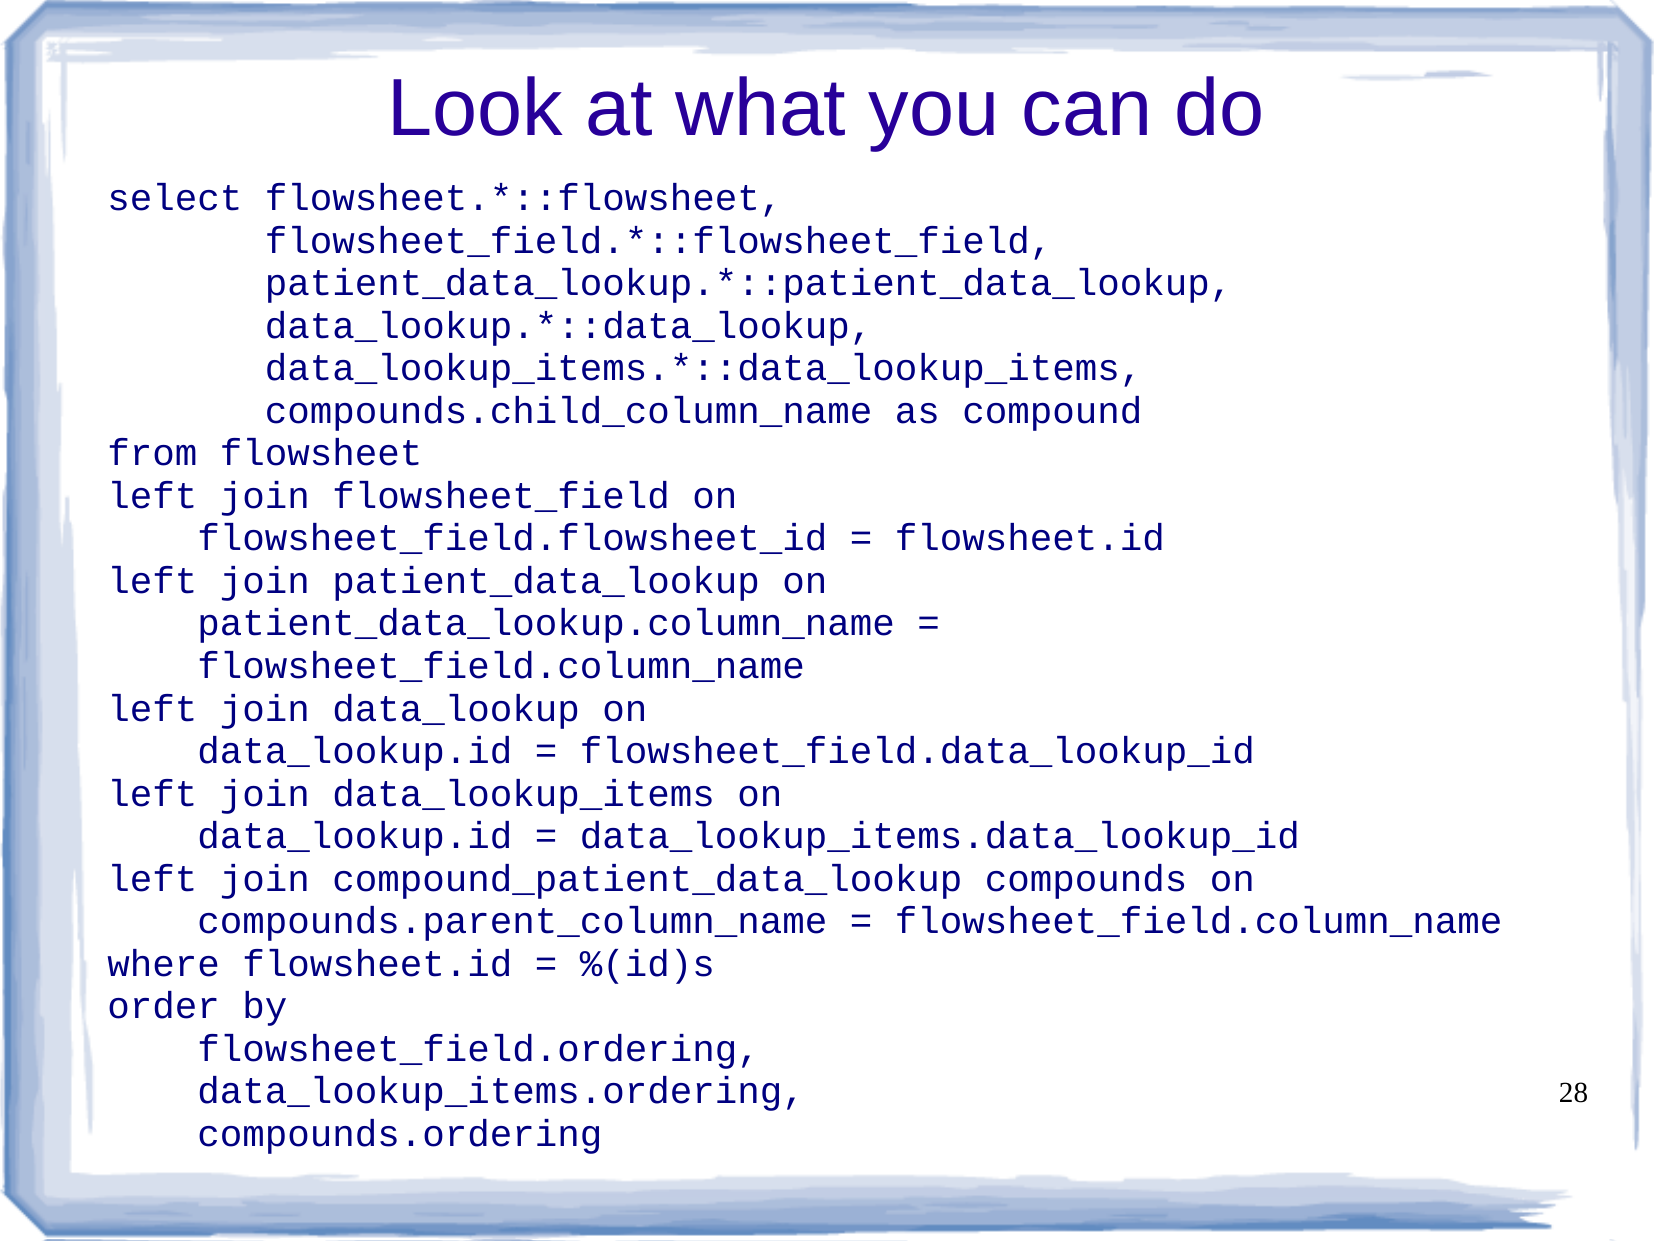

# Look at what you can do
select flowsheet.*::flowsheet,
 flowsheet_field.*::flowsheet_field,
 patient_data_lookup.*::patient_data_lookup,
 data_lookup.*::data_lookup,
 data_lookup_items.*::data_lookup_items,
 compounds.child_column_name as compound
from flowsheet
left join flowsheet_field on
 flowsheet_field.flowsheet_id = flowsheet.id
left join patient_data_lookup on
 patient_data_lookup.column_name =
 flowsheet_field.column_name
left join data_lookup on
 data_lookup.id = flowsheet_field.data_lookup_id
left join data_lookup_items on
 data_lookup.id = data_lookup_items.data_lookup_id
left join compound_patient_data_lookup compounds on
 compounds.parent_column_name = flowsheet_field.column_name
where flowsheet.id = %(id)s
order by
 flowsheet_field.ordering,
 data_lookup_items.ordering,
 compounds.ordering
28